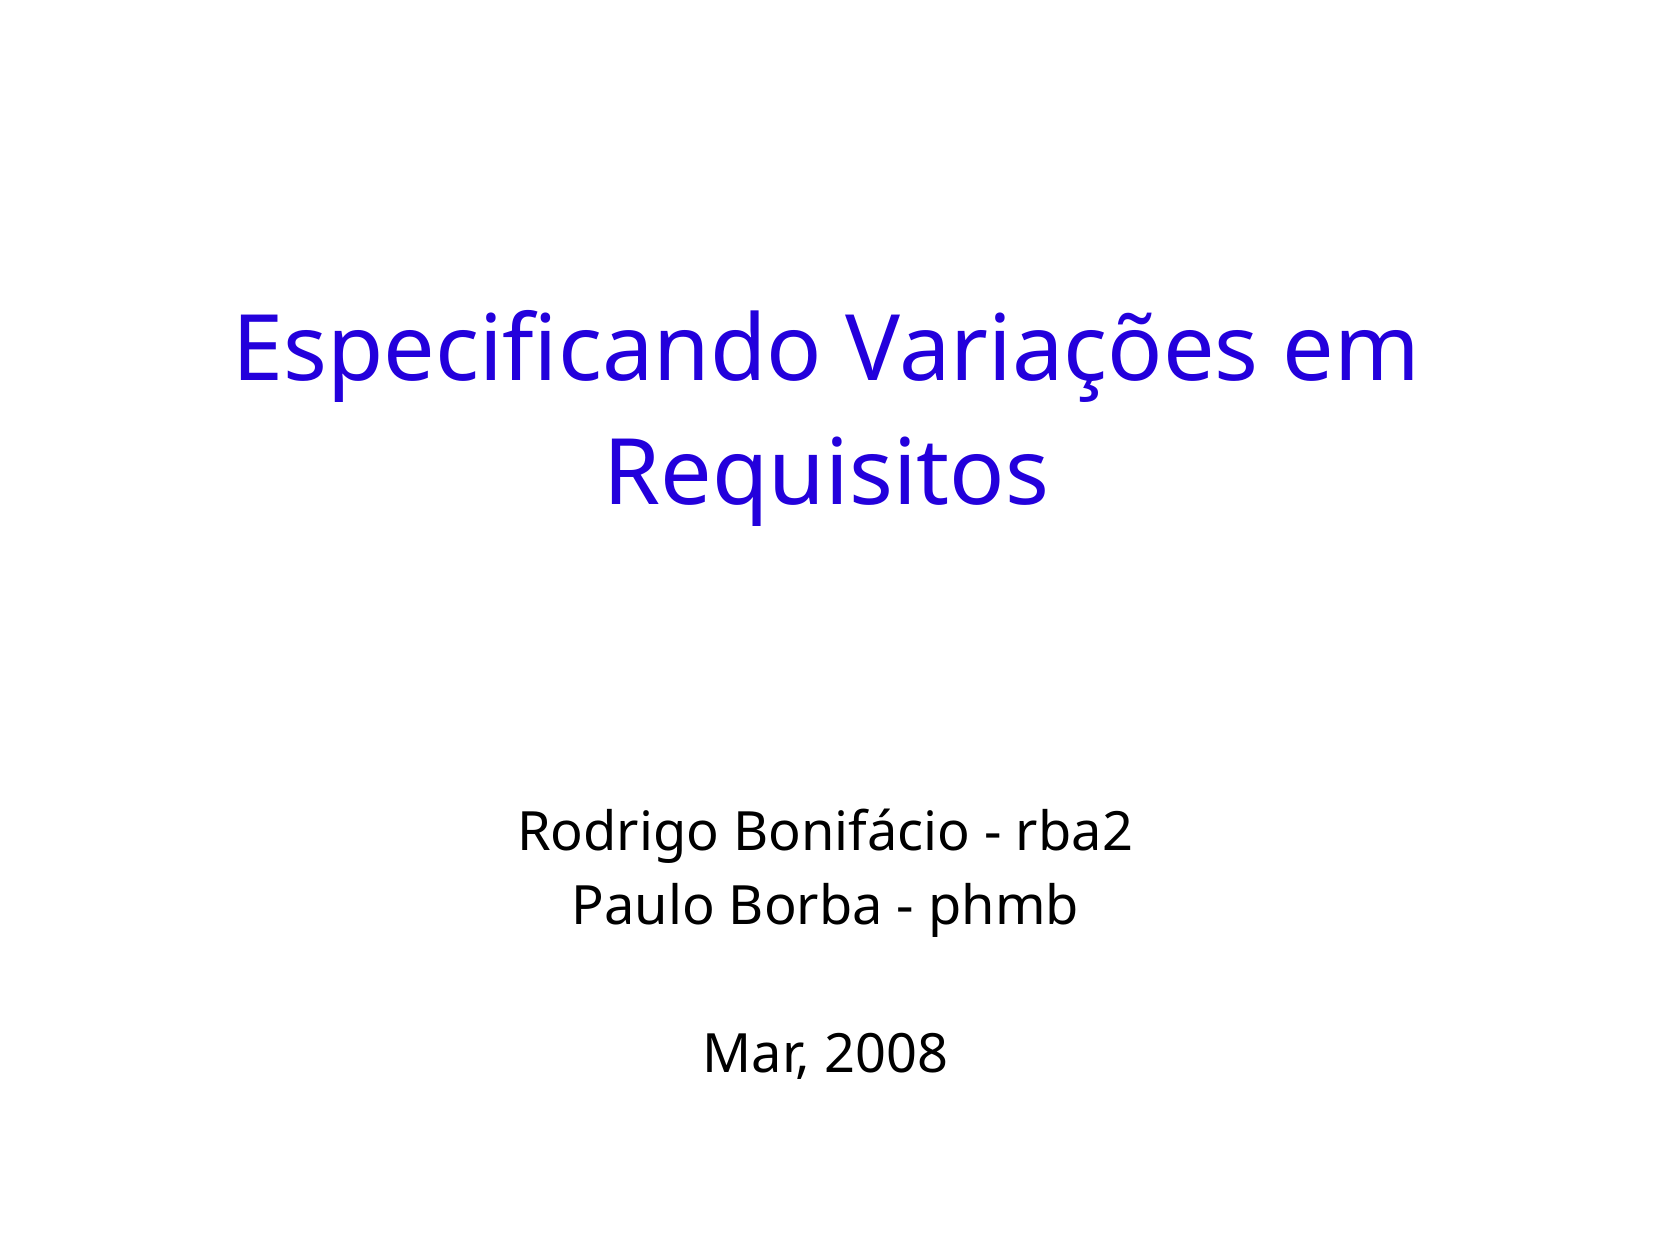

# Especificando Variações em Requisitos
Rodrigo Bonifácio - rba2
Paulo Borba - phmb
Mar, 2008